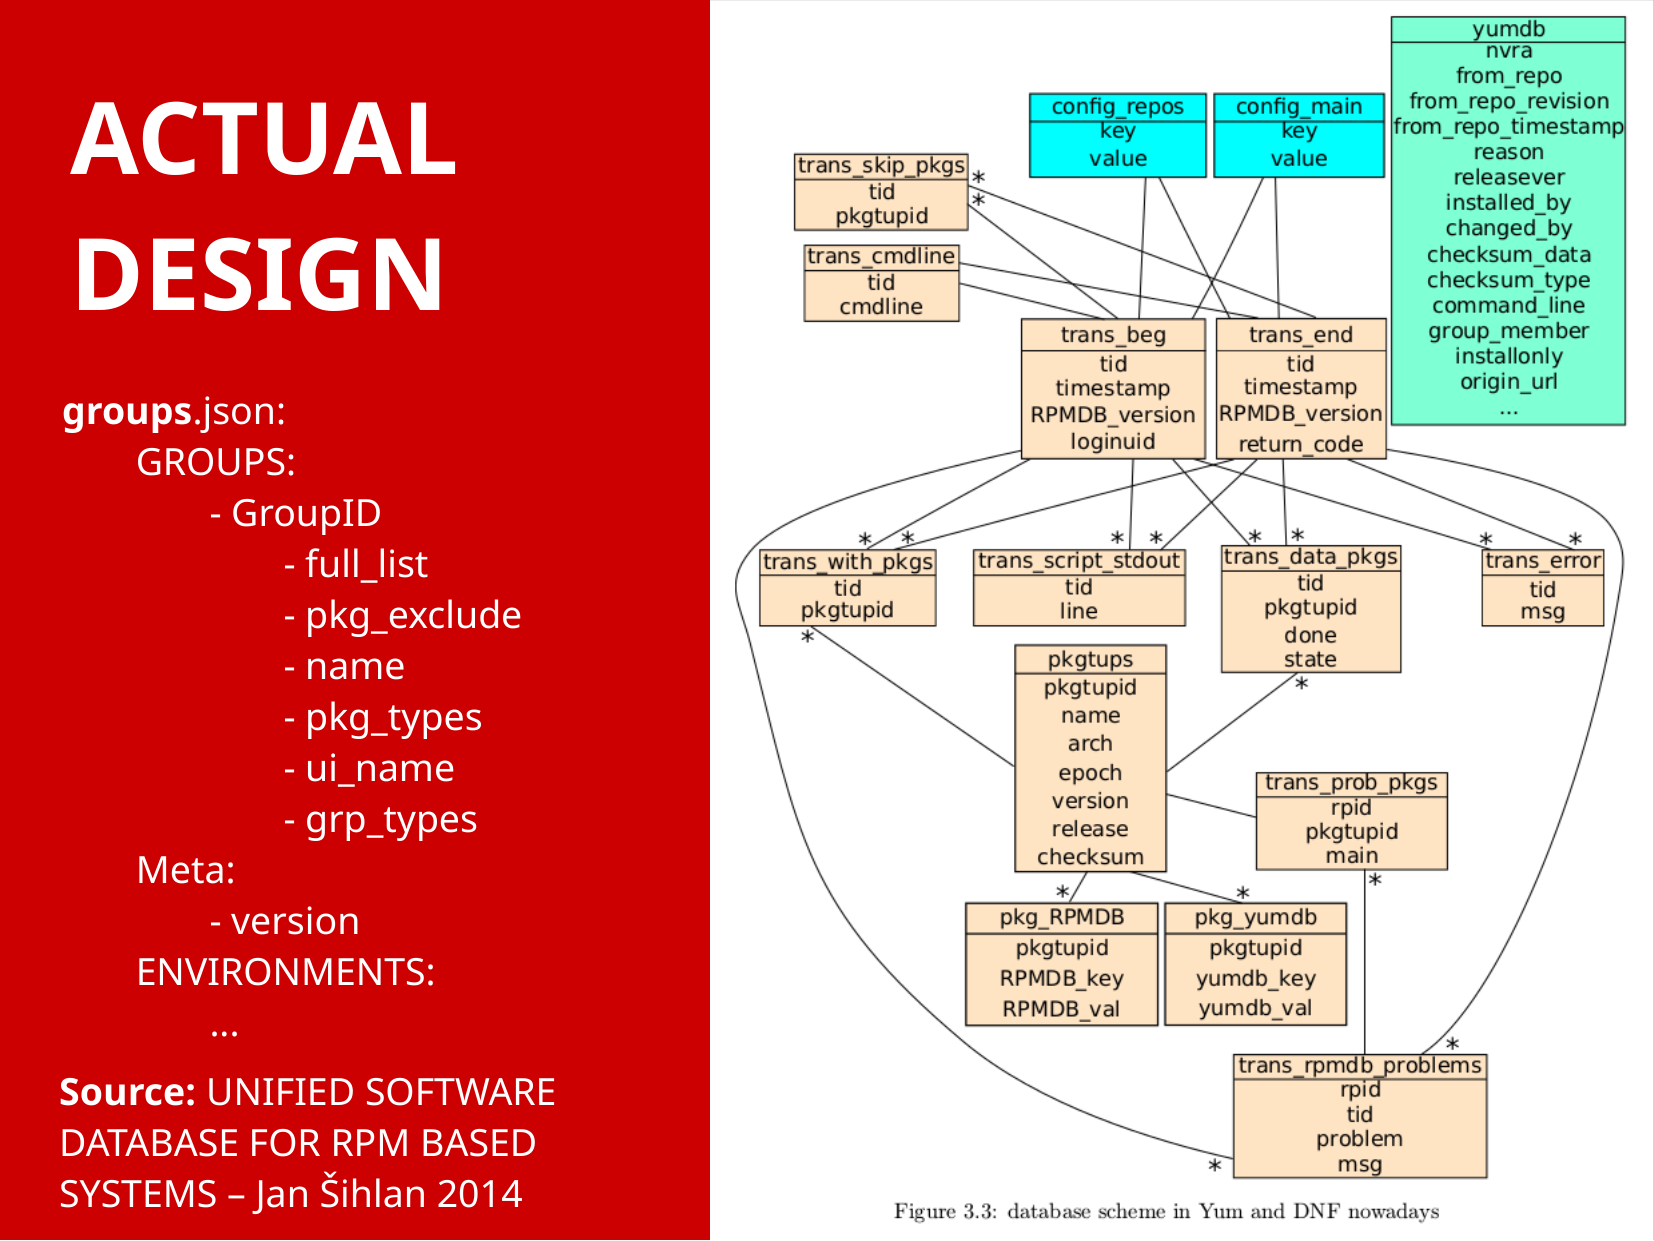

# ACTUAL DESIGN
groups.json:
	GROUPS:
		- GroupID
			- full_list
			- pkg_exclude
			- name
			- pkg_types
			- ui_name
			- grp_types
	Meta:
		- version
	ENVIRONMENTS:
		...
Source: UNIFIED SOFTWARE DATABASE FOR RPM BASED SYSTEMS – Jan Šihlan 2014